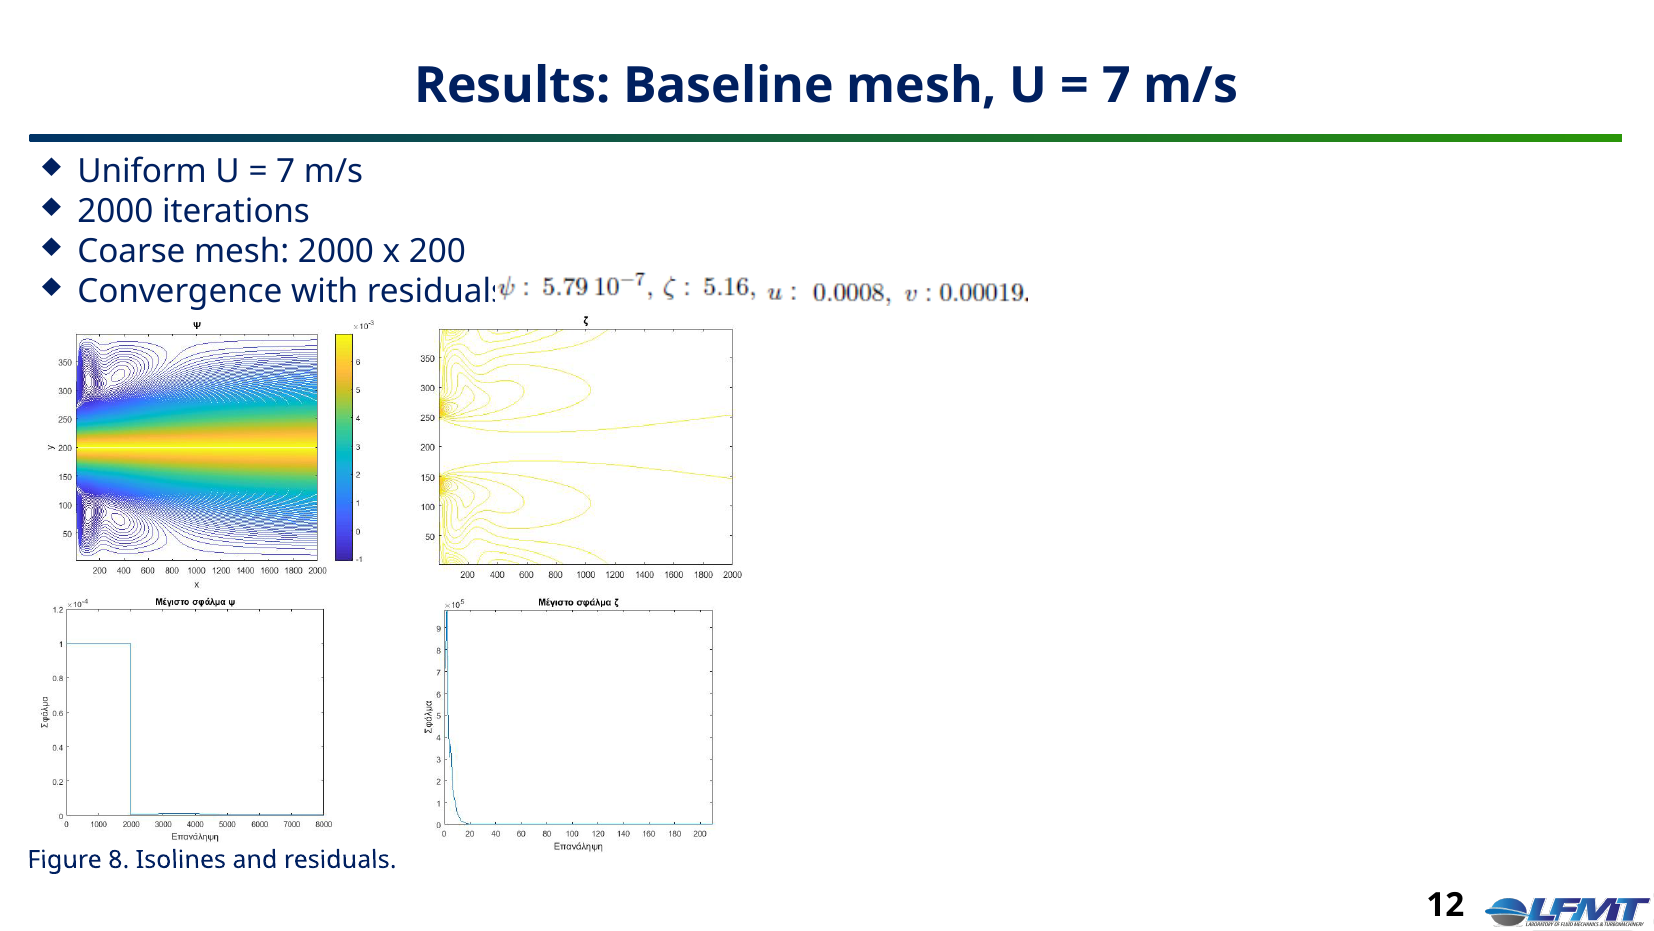

# Results: Baseline mesh, U = 7 m/s
Uniform U = 7 m/s
2000 iterations
Coarse mesh: 2000 x 200
Convergence with residuals:
Figure 8. Isolines and residuals.